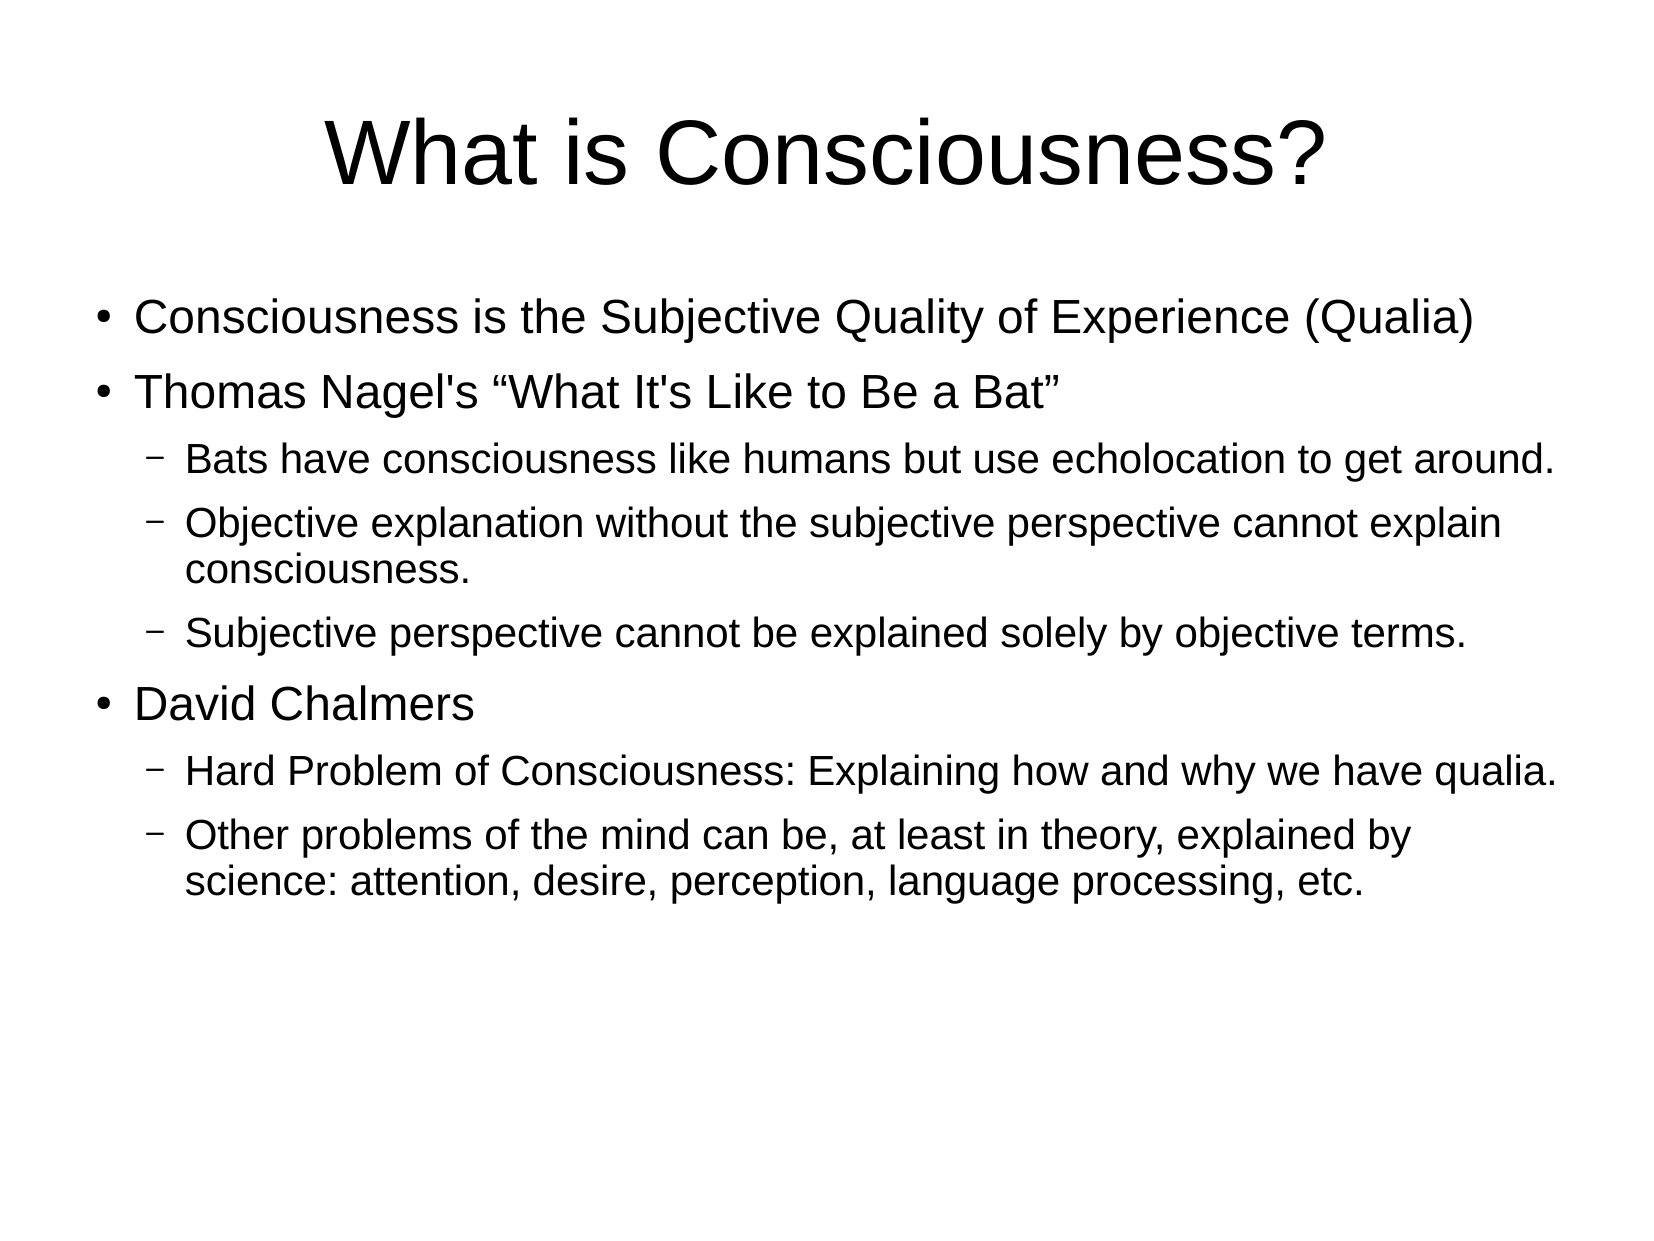

# What is Consciousness?
Consciousness is the Subjective Quality of Experience (Qualia)
Thomas Nagel's “What It's Like to Be a Bat”
Bats have consciousness like humans but use echolocation to get around.
Objective explanation without the subjective perspective cannot explain consciousness.
Subjective perspective cannot be explained solely by objective terms.
David Chalmers
Hard Problem of Consciousness: Explaining how and why we have qualia.
Other problems of the mind can be, at least in theory, explained by science: attention, desire, perception, language processing, etc.